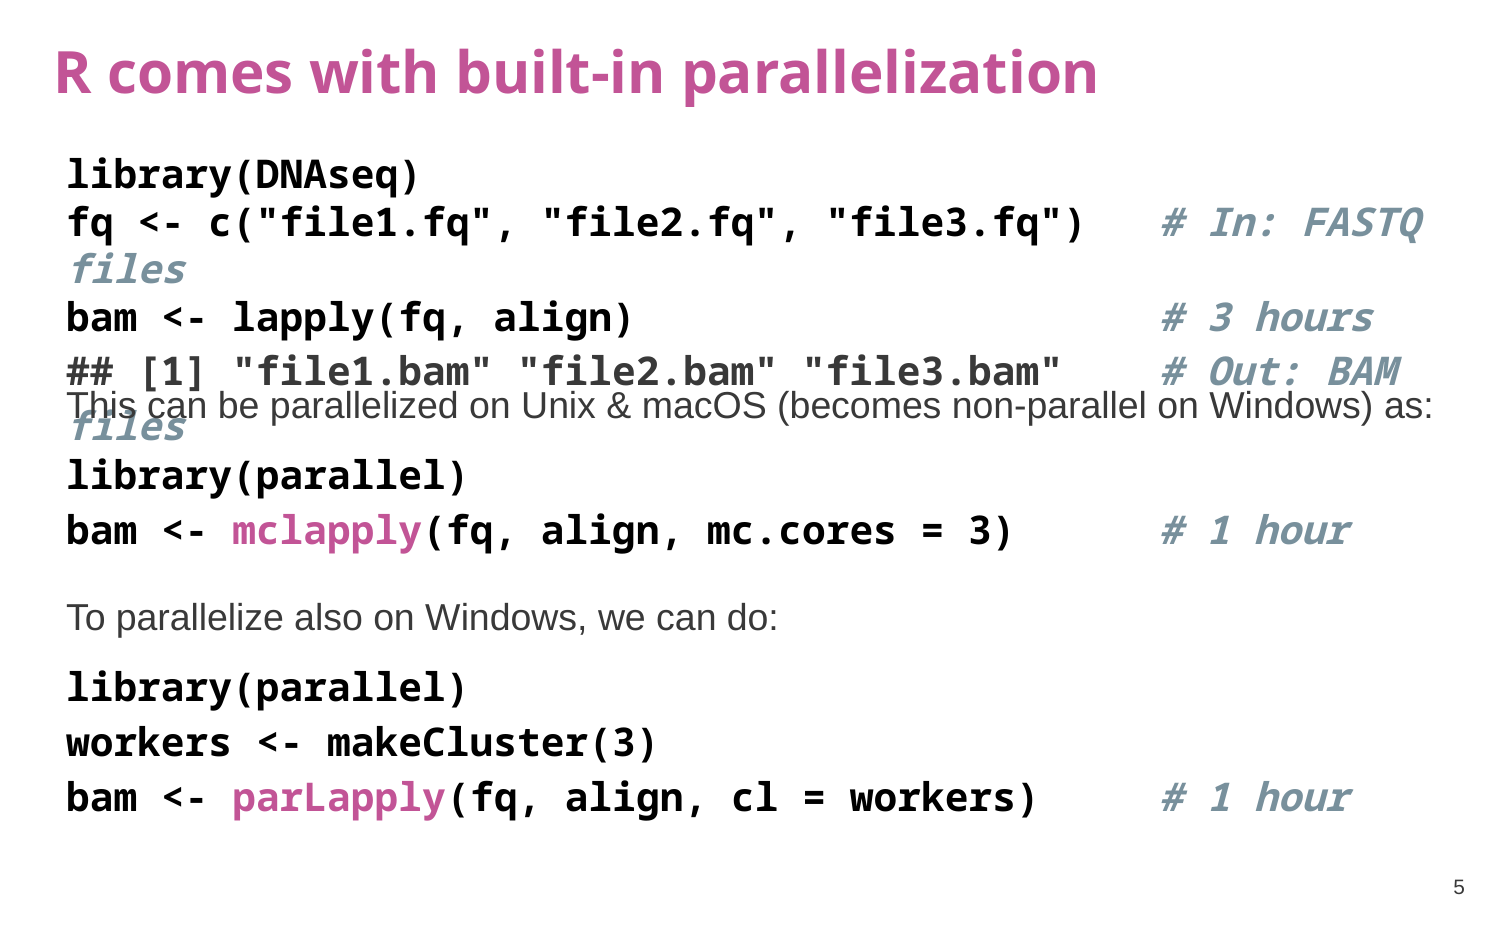

# R comes with built-in parallelization
library(DNAseq)
fq <- c("file1.fq", "file2.fq", "file3.fq") # In: FASTQ files
bam <- lapply(fq, align) # 3 hours
## [1] "file1.bam" "file2.bam" "file3.bam" # Out: BAM files
This can be parallelized on Unix & macOS (becomes non-parallel on Windows) as:
library(parallel)
bam <- mclapply(fq, align, mc.cores = 3) # 1 hour
To parallelize also on Windows, we can do:
library(parallel)
workers <- makeCluster(3)
bam <- parLapply(fq, align, cl = workers) # 1 hour